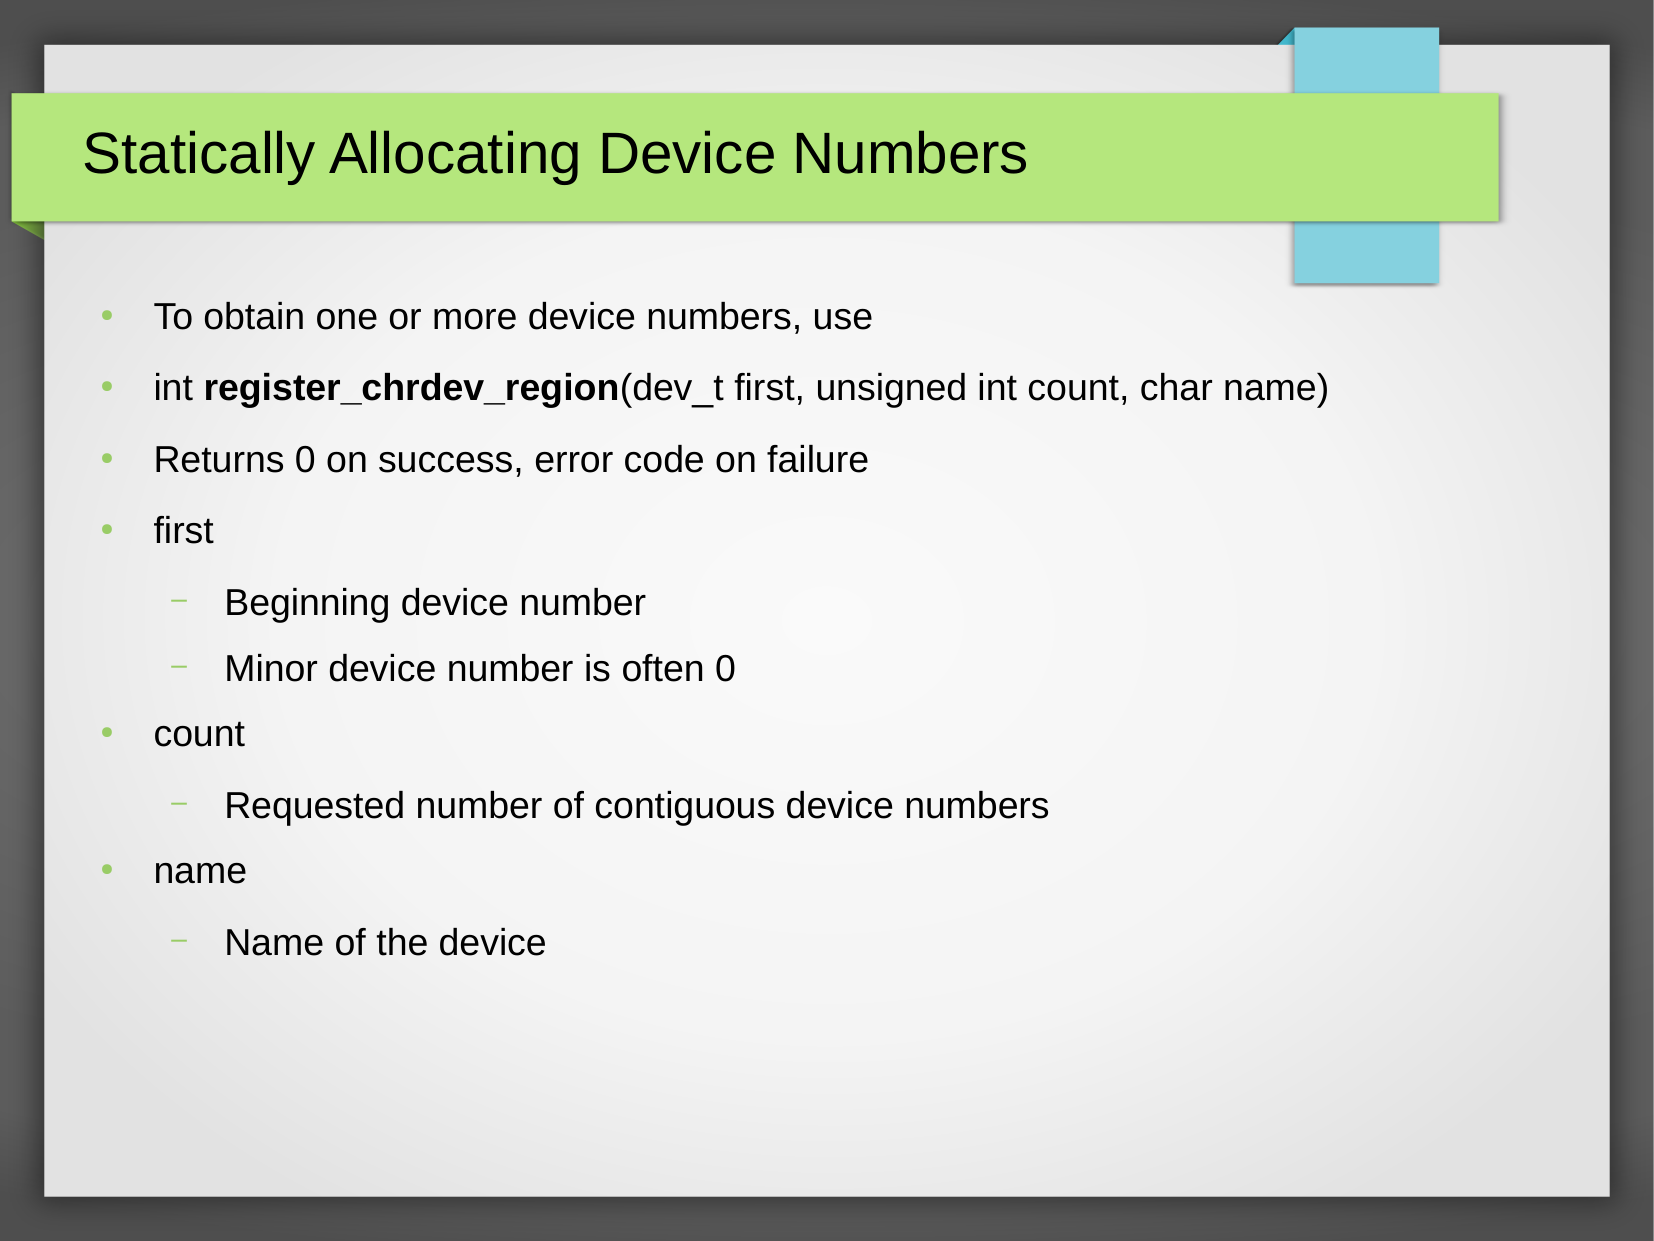

# Statically Allocating Device Numbers
To obtain one or more device numbers, use
int register_chrdev_region(dev_t first, unsigned int count, char name)
Returns 0 on success, error code on failure
first
Beginning device number
Minor device number is often 0
count
Requested number of contiguous device numbers
name
Name of the device